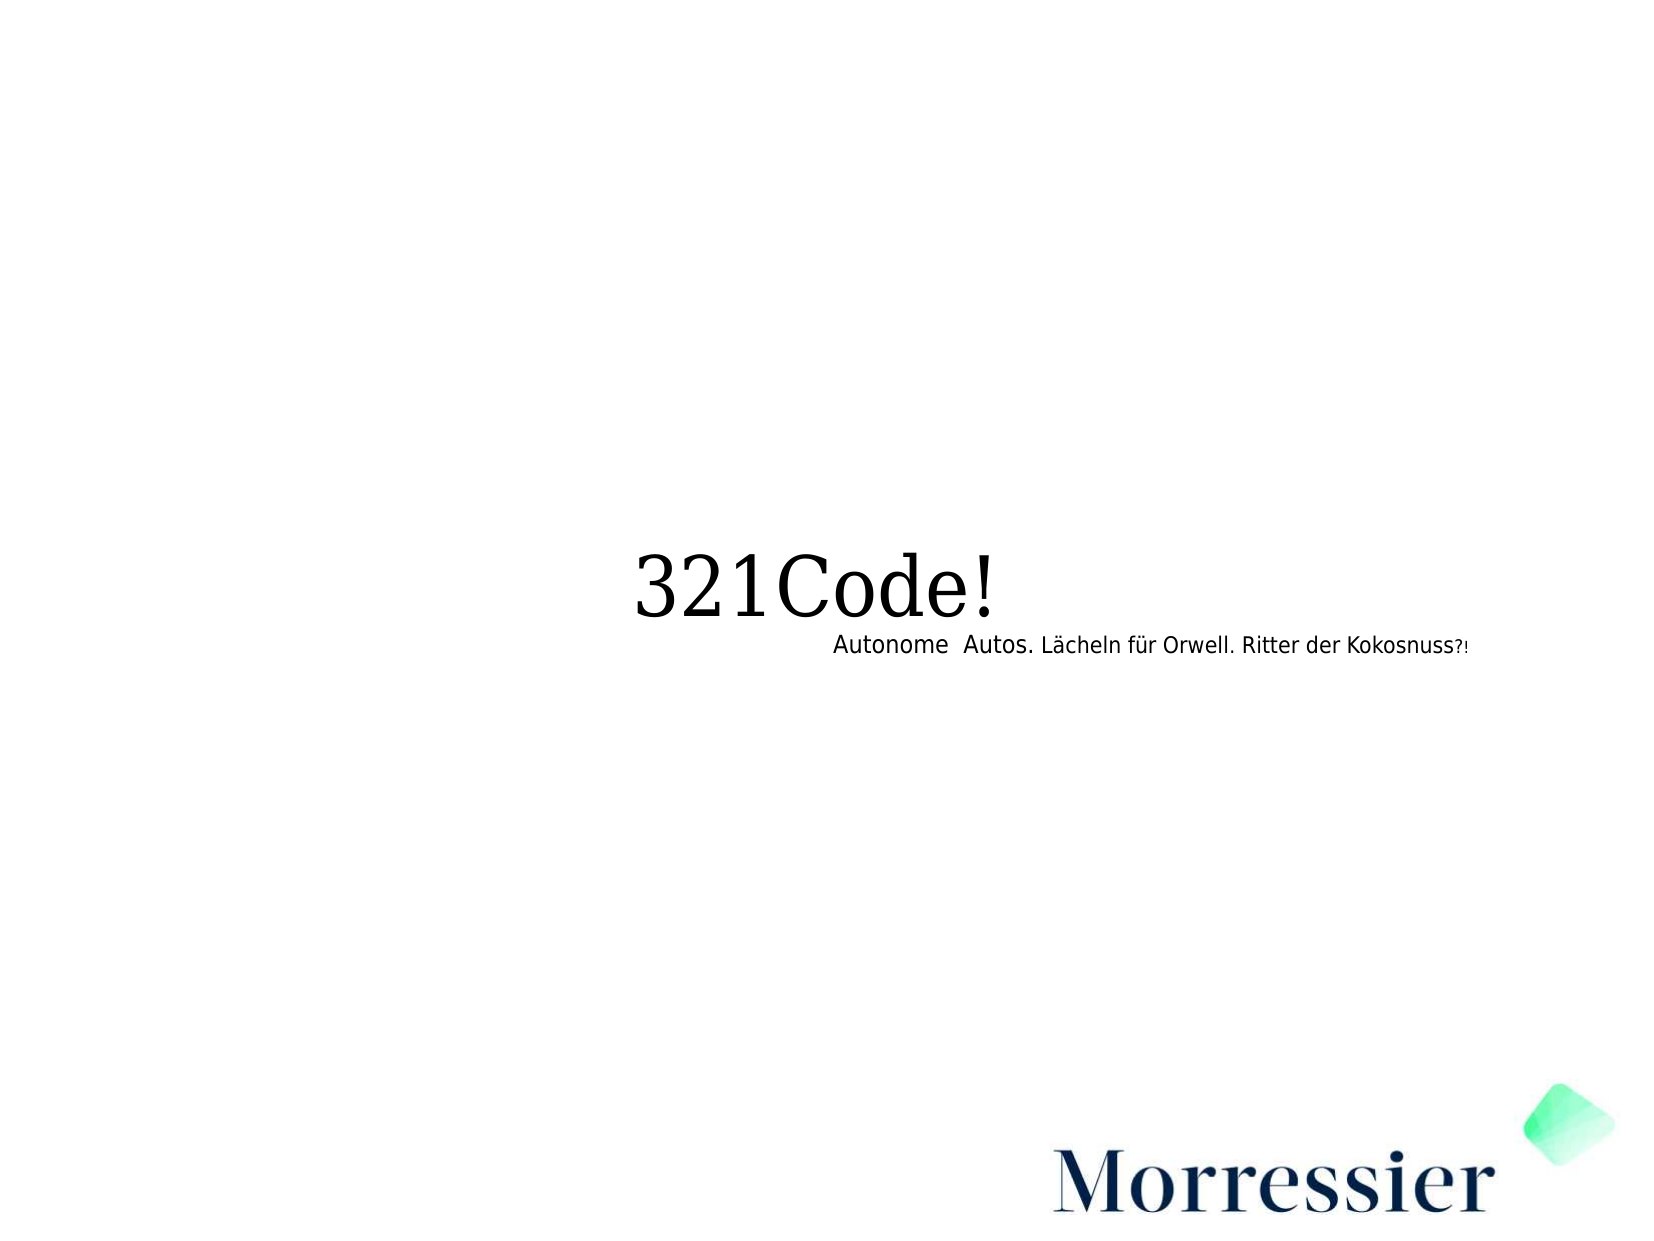

321Code!
Autonome Autos. Lächeln für Orwell. Ritter der Kokosnuss?!